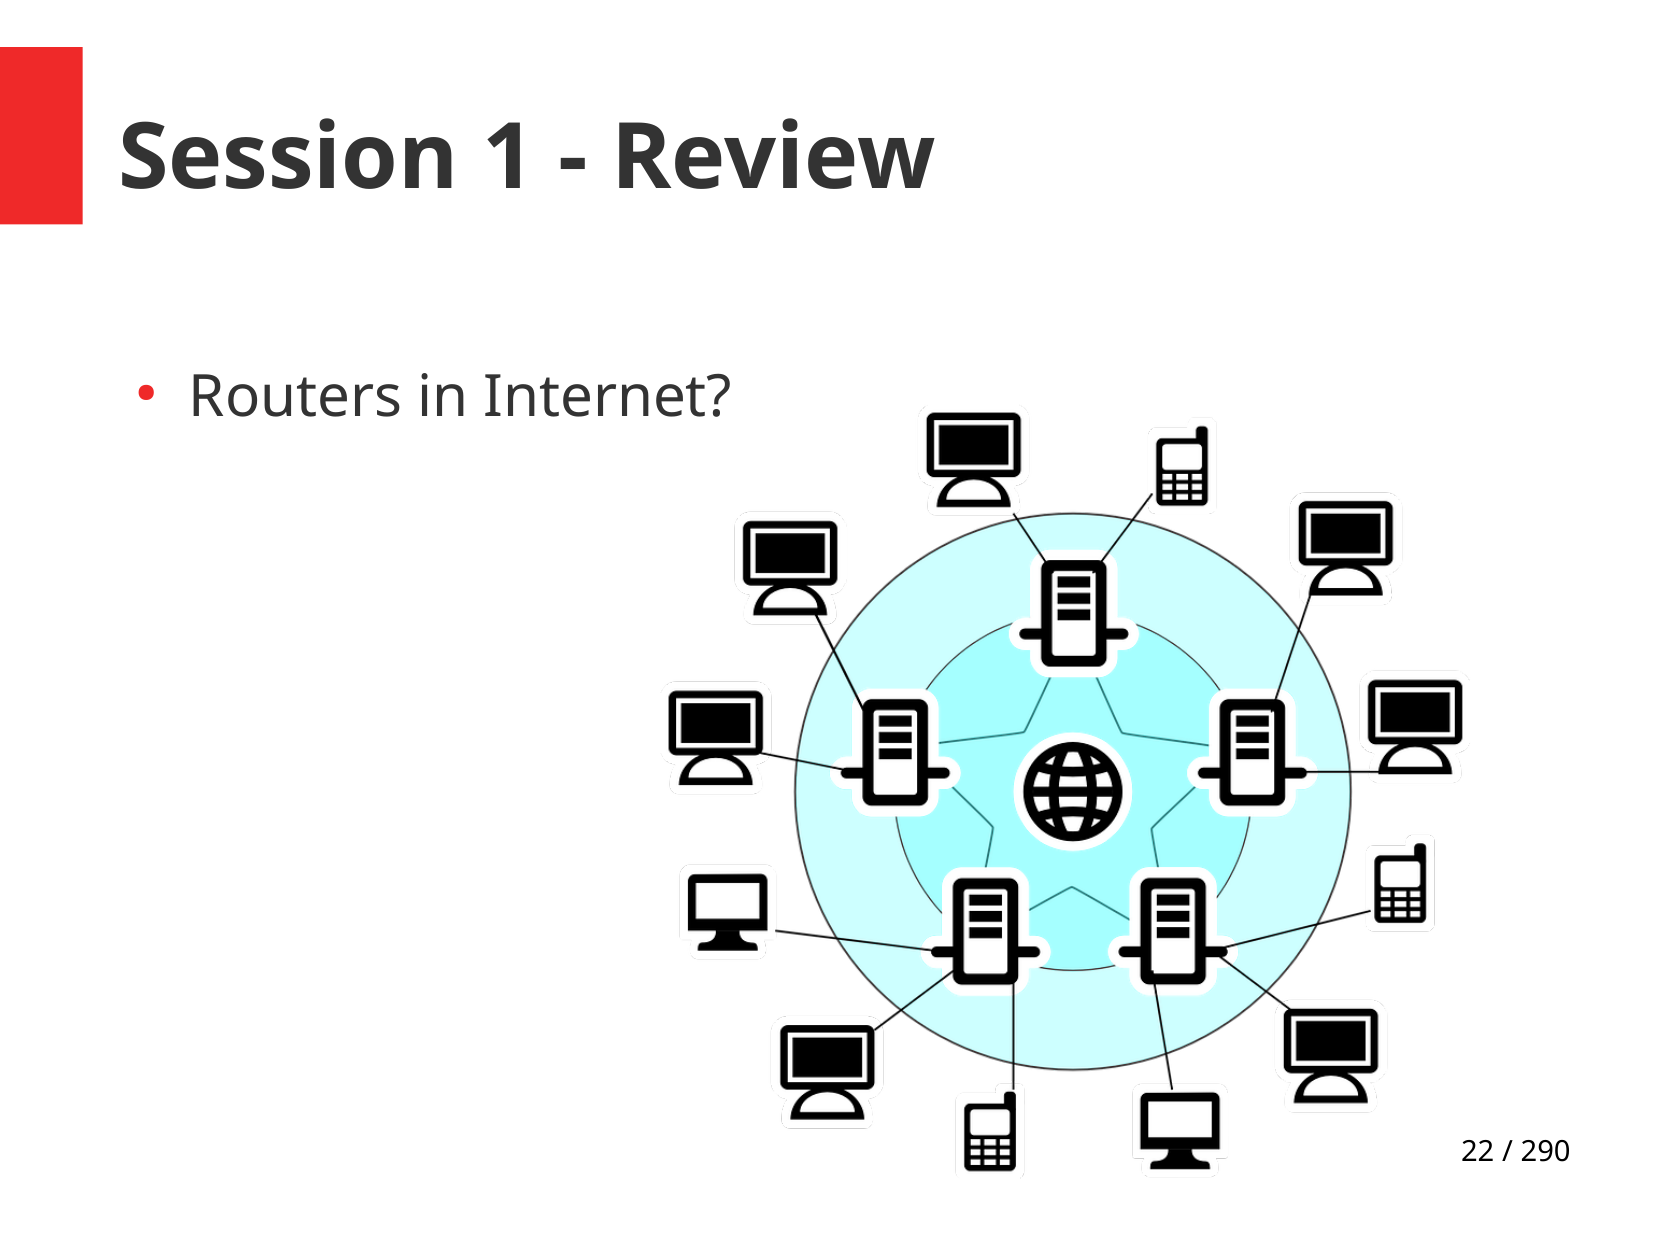

# Session 1 - Review
Routers in Internet?
22